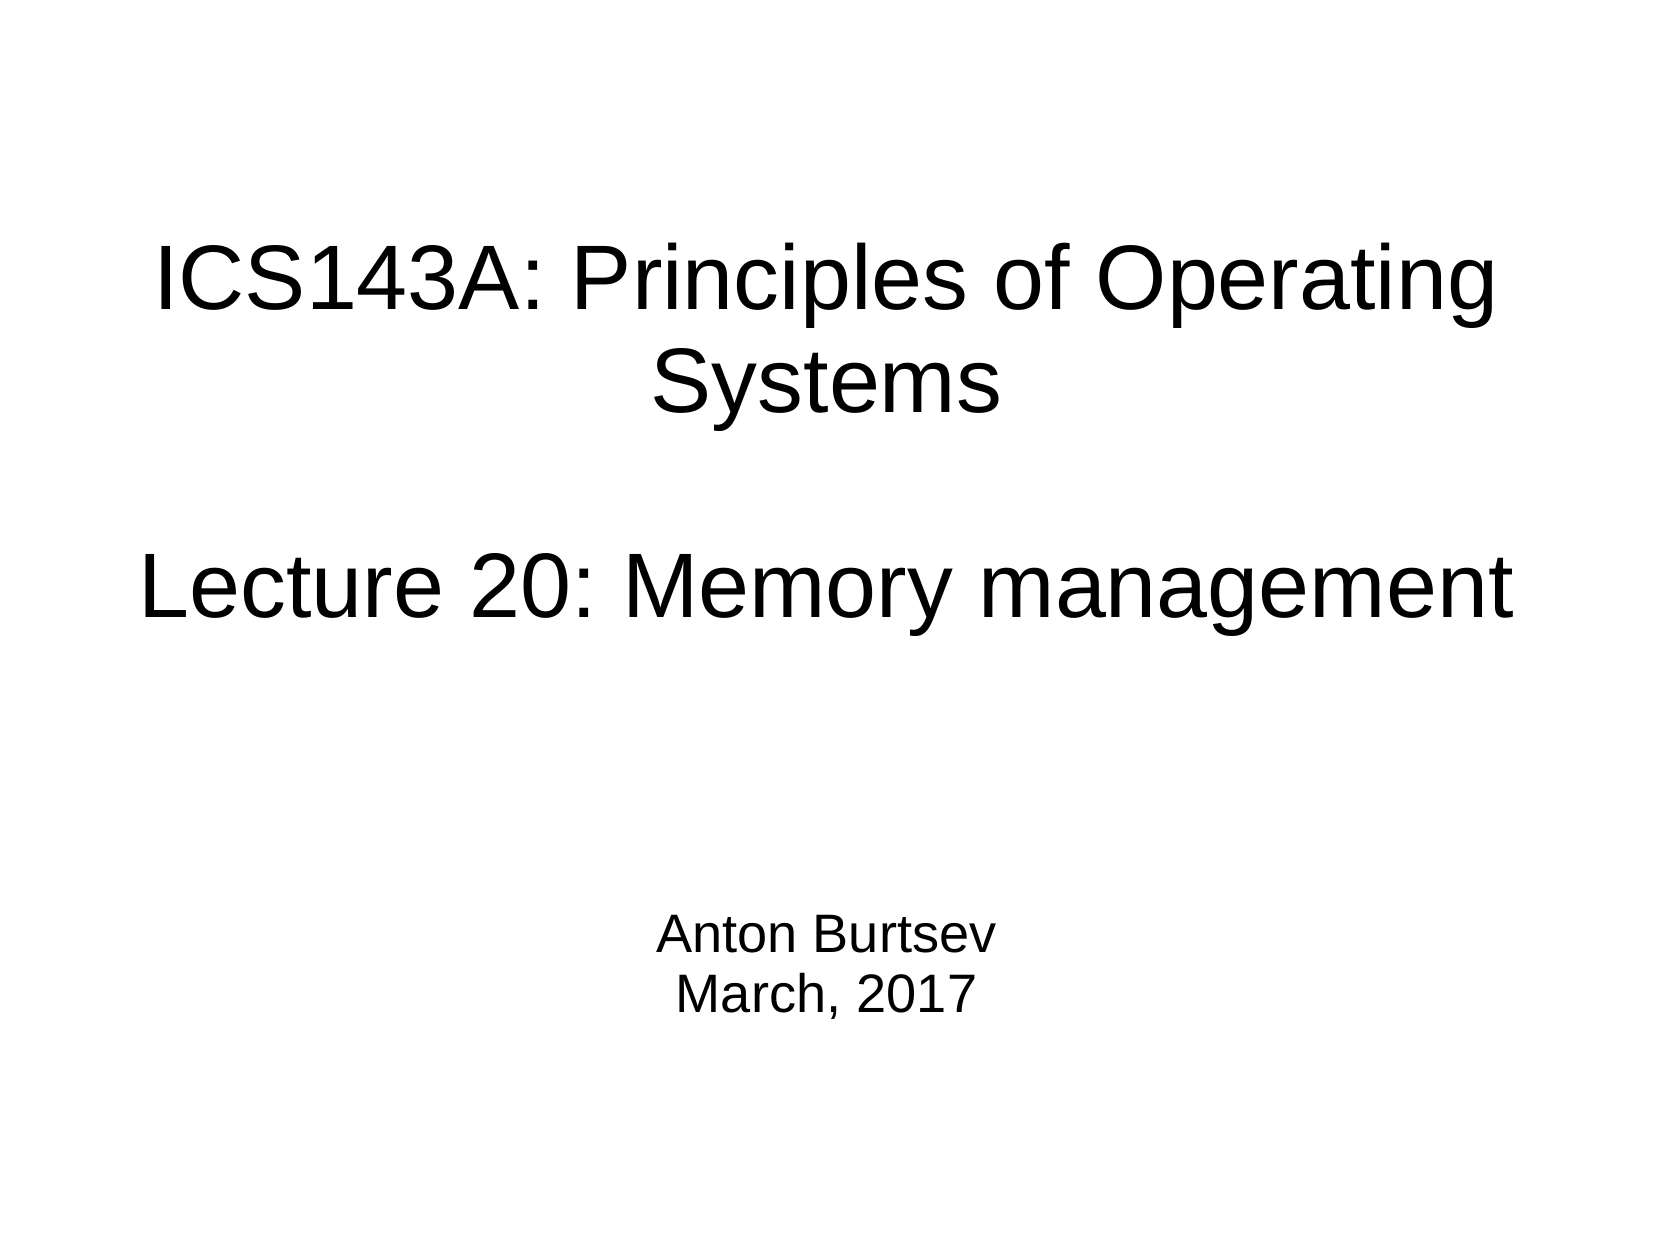

# ICS143A: Principles of Operating Systems Lecture 20: Memory management
Anton Burtsev
March, 2017